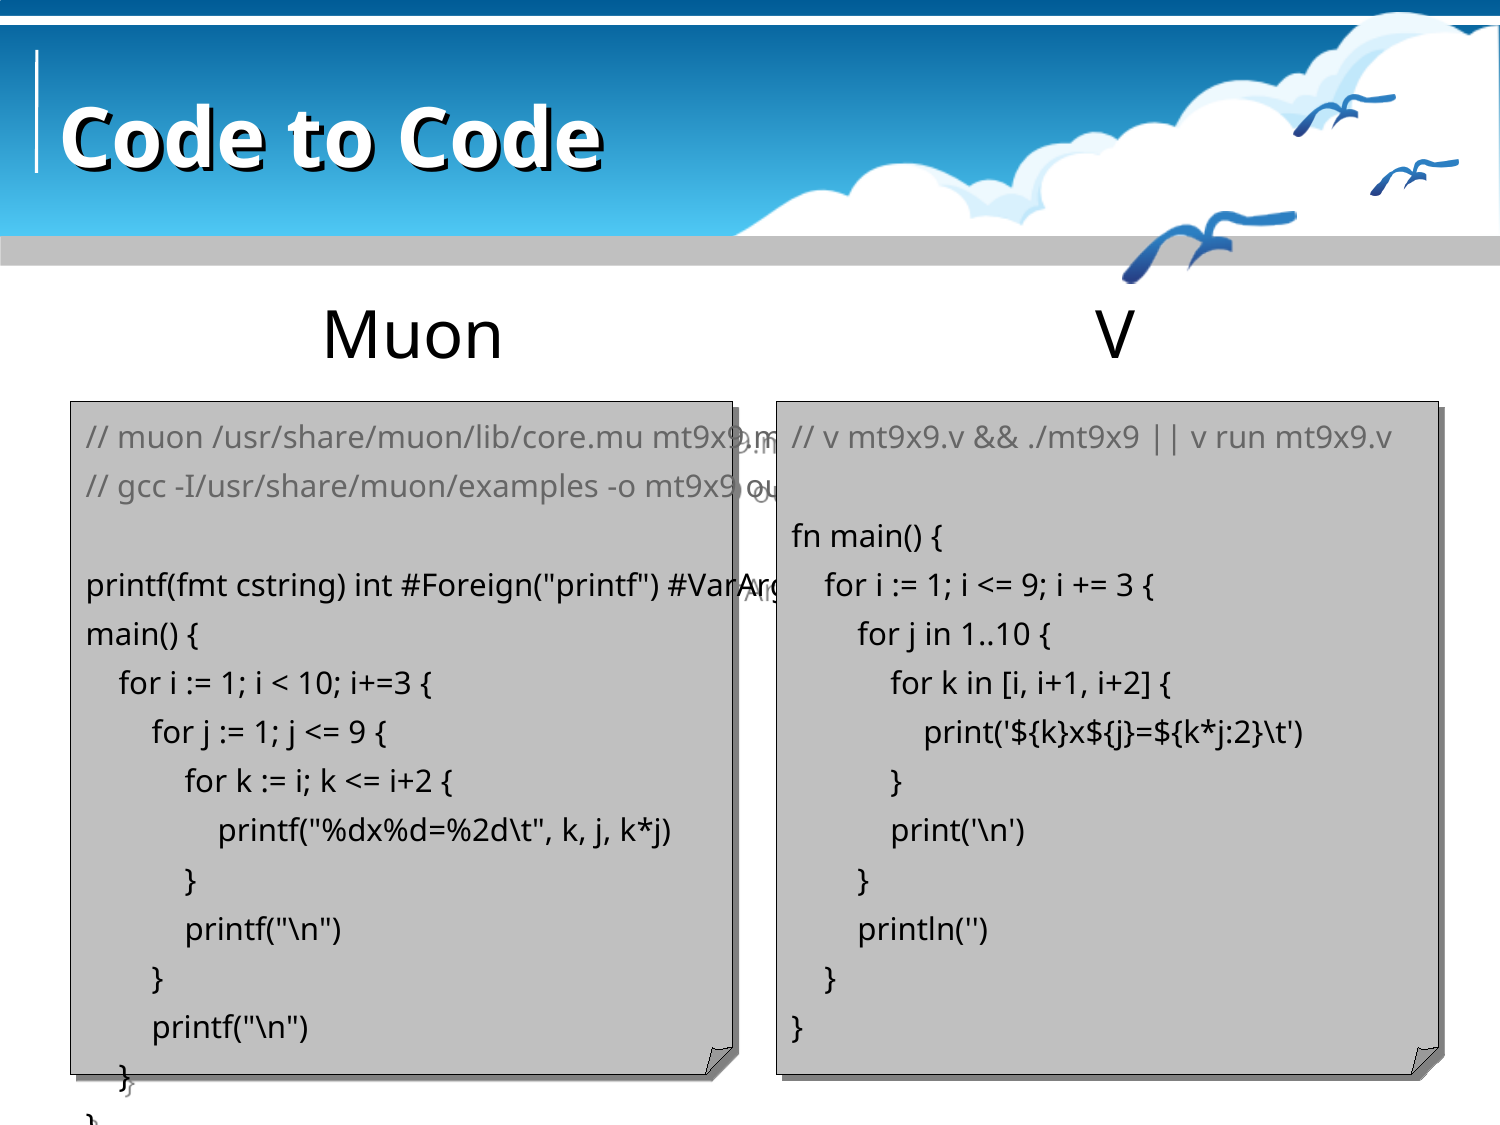

# Code to Code
V
Muon
// muon /usr/share/muon/lib/core.mu mt9x9.mu ;
// gcc -I/usr/share/muon/examples -o mt9x9 out.c ; ./mt9x9
printf(fmt cstring) int #Foreign("printf") #VarArgs
main() {
 for i := 1; i < 10; i+=3 {
 for j := 1; j <= 9 {
 for k := i; k <= i+2 {
 printf("%dx%d=%2d\t", k, j, k*j)
 }
 printf("\n")
 }
 printf("\n")
 }
}
// v mt9x9.v && ./mt9x9 || v run mt9x9.v
fn main() {
 for i := 1; i <= 9; i += 3 {
 for j in 1..10 {
 for k in [i, i+1, i+2] {
 print('${k}x${j}=${k*j:2}\t')
 }
 print('\n')
 }
 println('')
 }
}